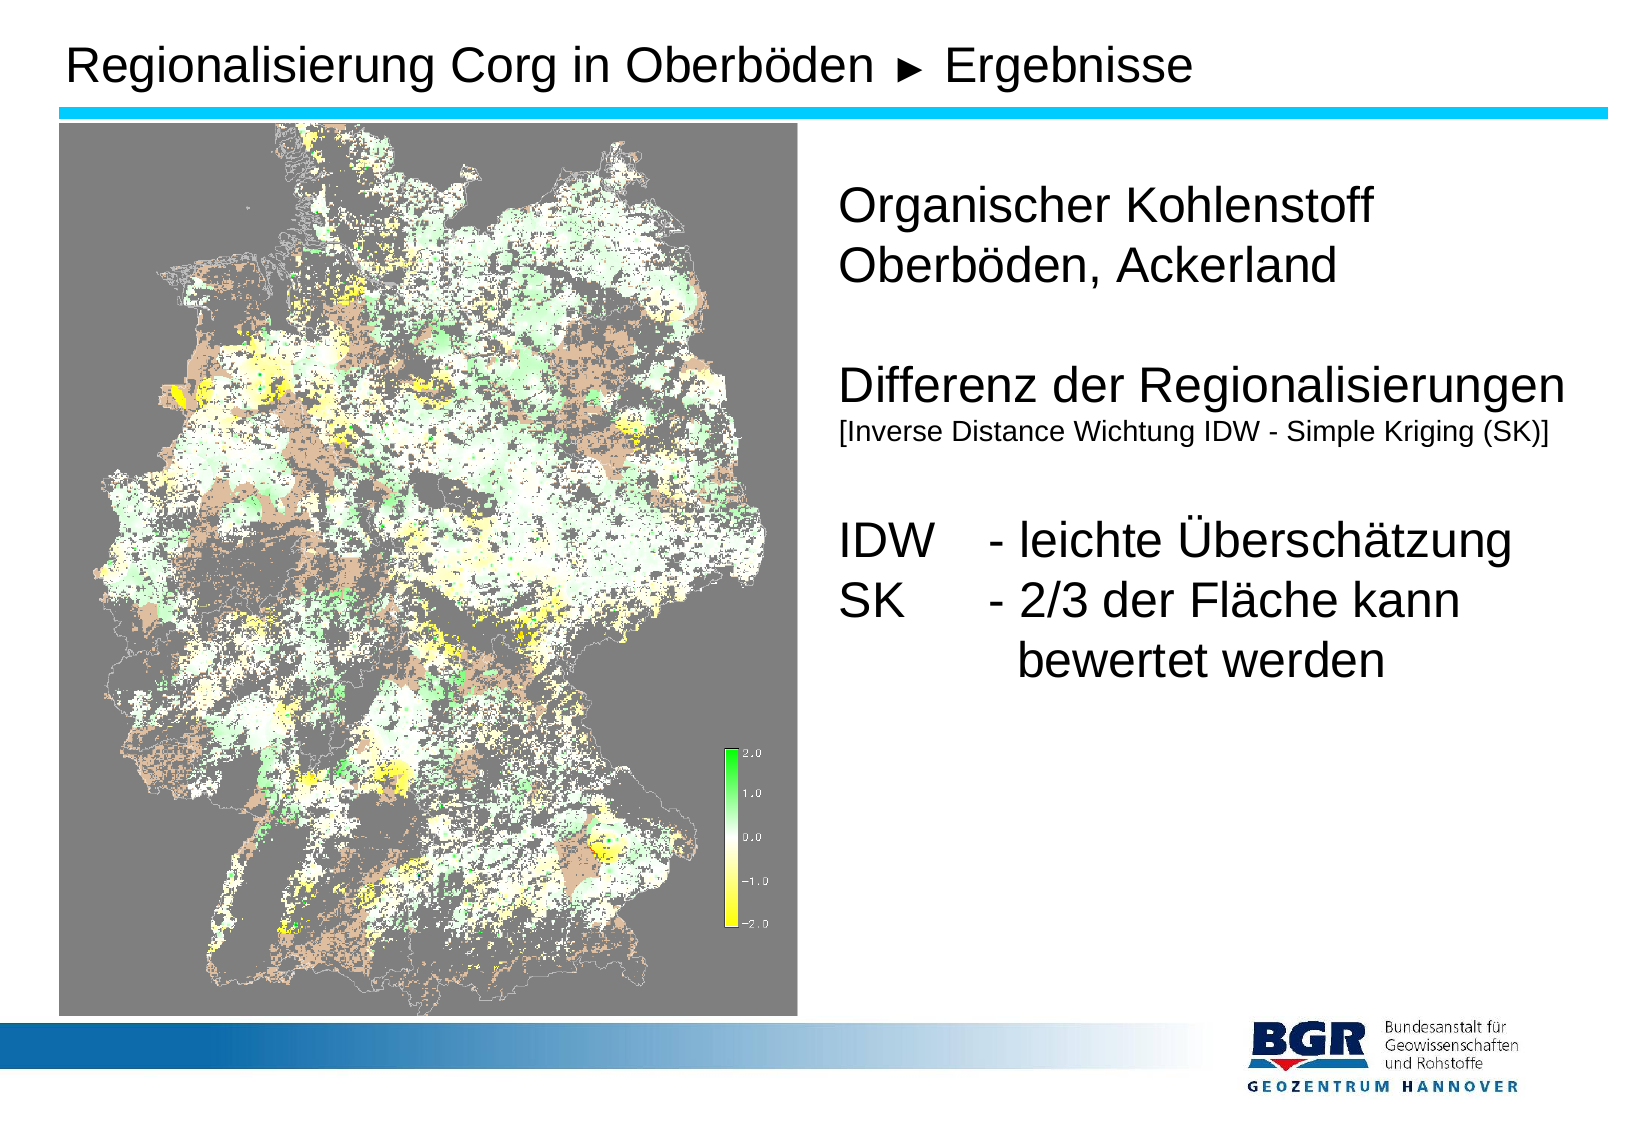

Regionalisierung Corg in Oberböden ► Ergebnisse
Organischer Kohlenstoff
Oberböden, Ackerland
Differenz der Regionalisierungen
[Inverse Distance Wichtung IDW - Simple Kriging (SK)]
IDW	- leichte Überschätzung
SK 	- 2/3 der Fläche kann
		 bewertet werden